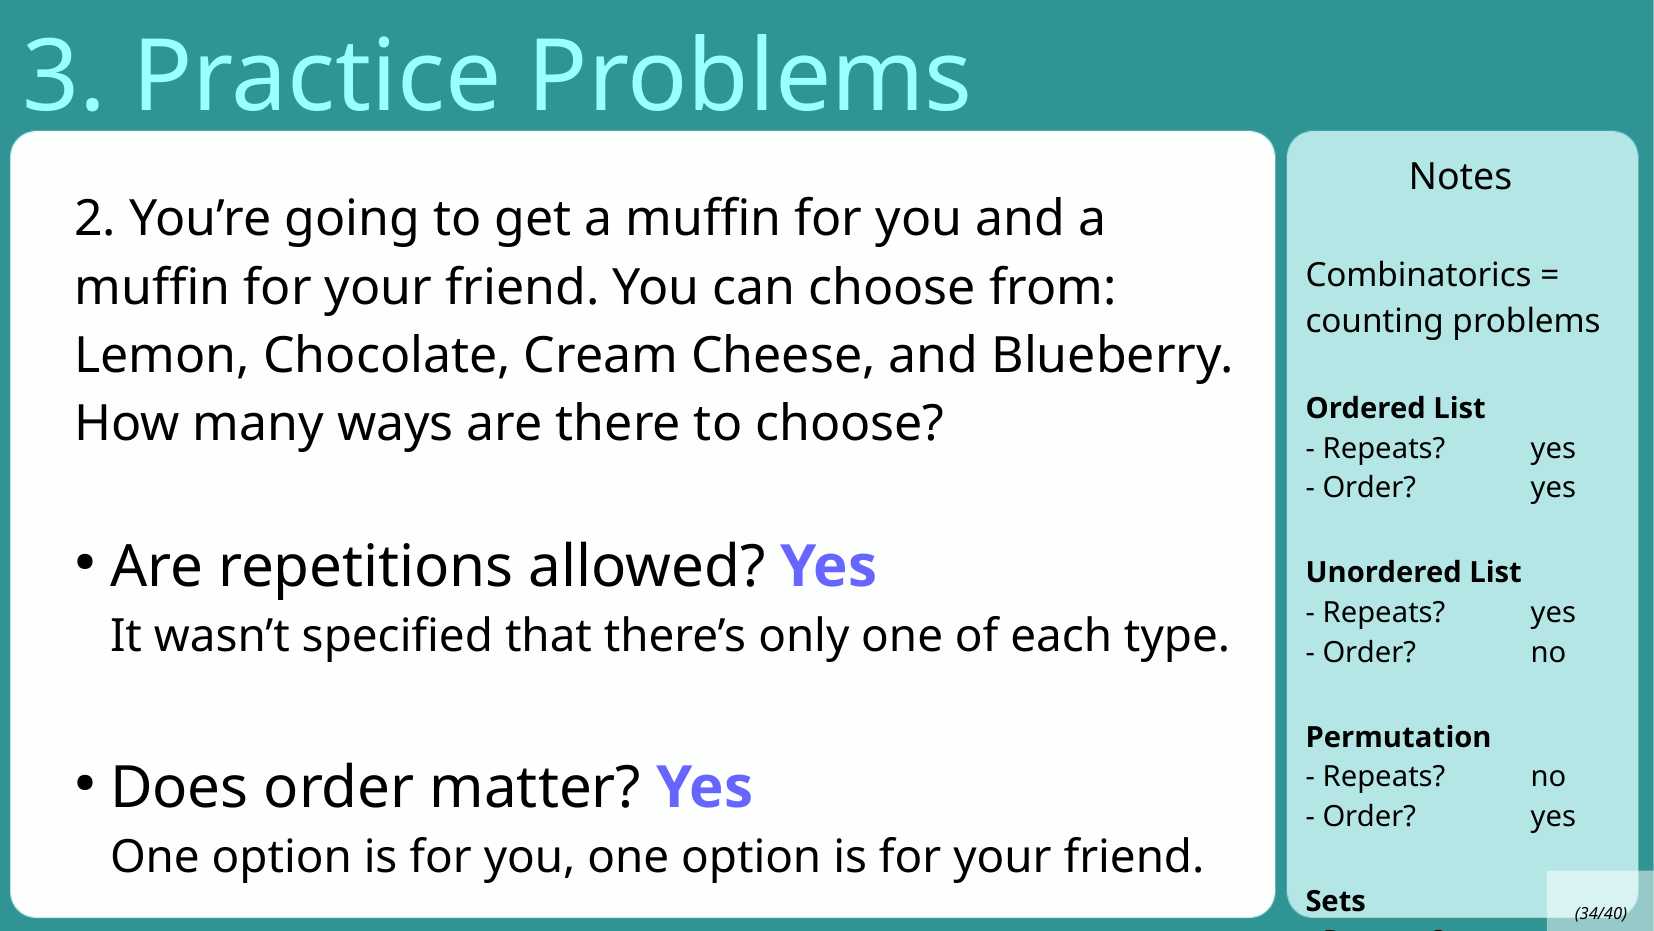

# 3. Practice Problems
Notes
Combinatorics = counting problems
Ordered List
- Repeats?		yes
- Order?		yes
Unordered List
- Repeats?		yes
- Order?		no
Permutation
- Repeats?		no
- Order?		yes
Sets
- Repeats?		no
- Order?		no
2. You’re going to get a muffin for you and a muffin for your friend. You can choose from: Lemon, Chocolate, Cream Cheese, and Blueberry.
How many ways are there to choose?
Are repetitions allowed? Yes
It wasn’t specified that there’s only one of each type.
Does order matter? Yes
One option is for you, one option is for your friend.